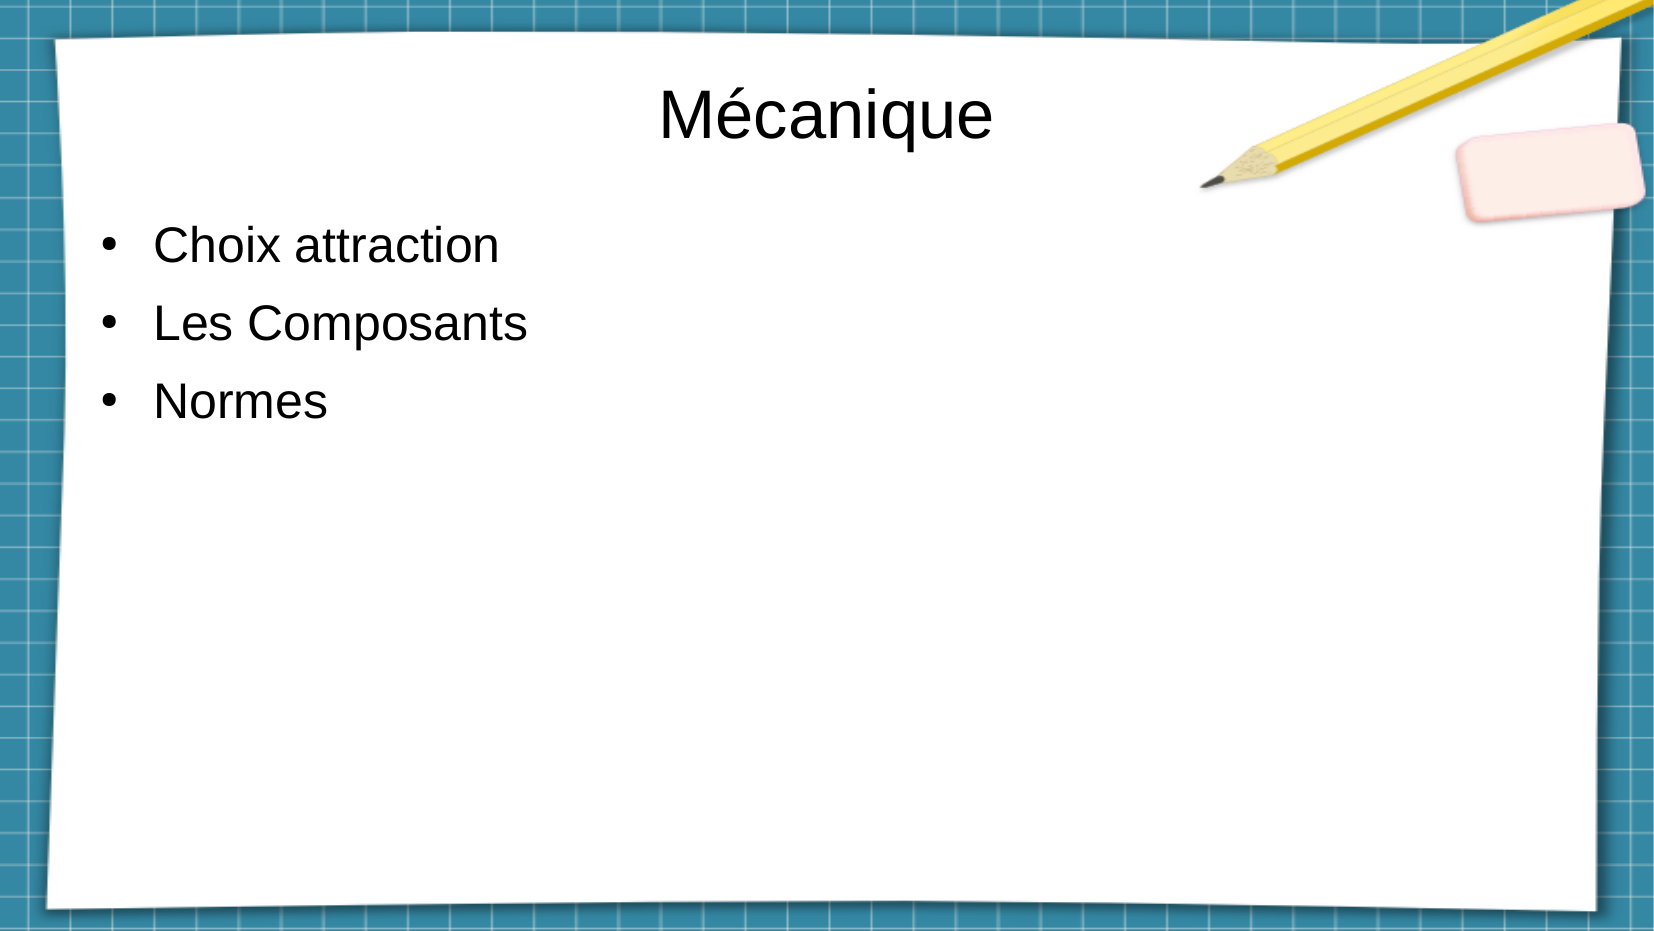

# Mécanique
Choix attraction
Les Composants
Normes